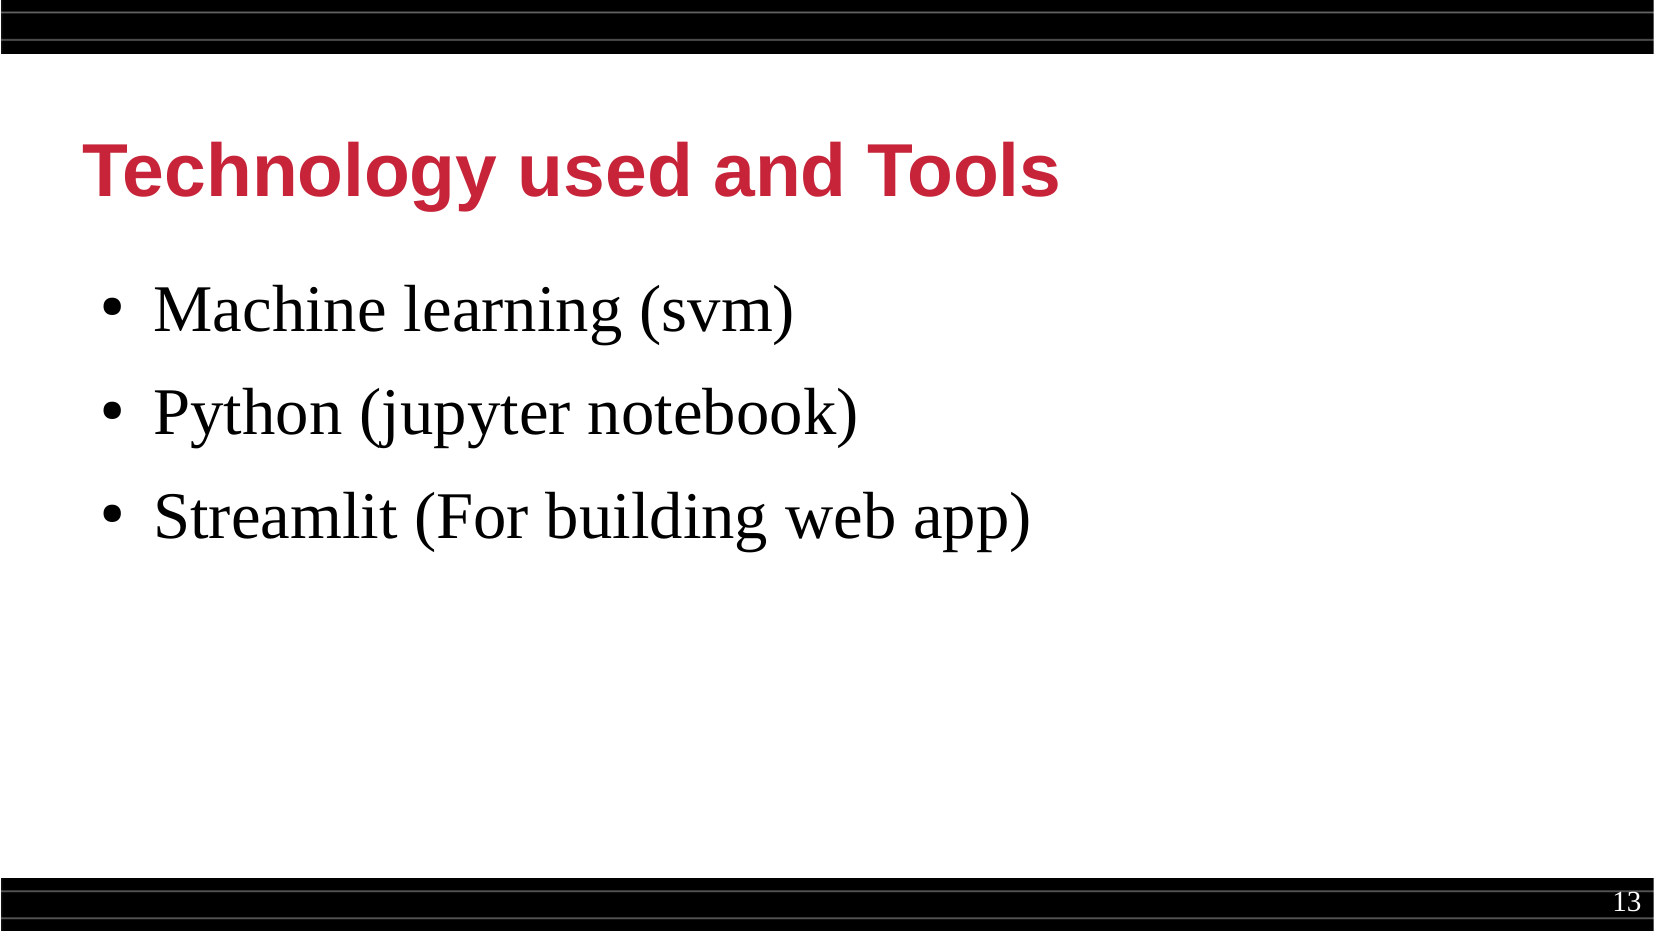

# Technology used and Tools
Machine learning (svm)
Python (jupyter notebook)
Streamlit (For building web app)